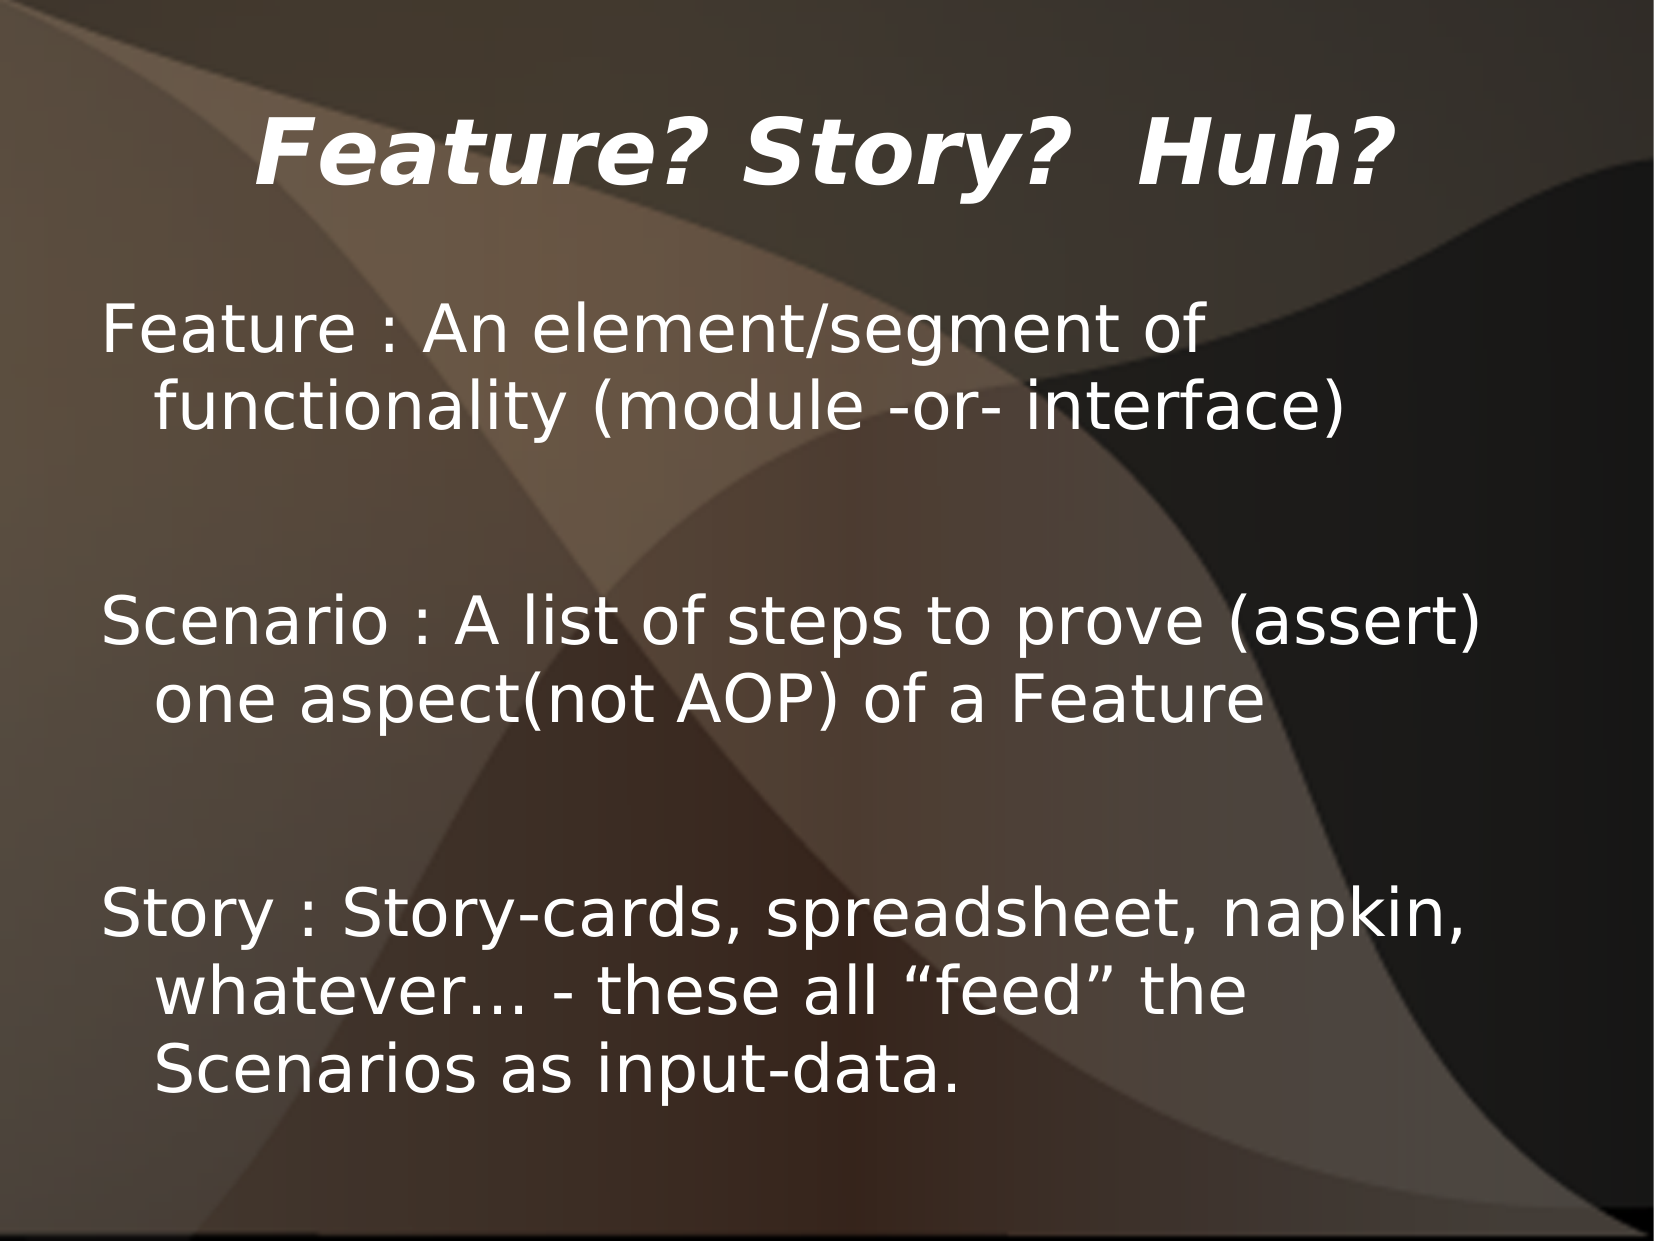

# Feature? Story? Huh?
Feature : An element/segment of functionality (module -or- interface)
Scenario : A list of steps to prove (assert) one aspect(not AOP) of a Feature
Story : Story-cards, spreadsheet, napkin, whatever... - these all “feed” the Scenarios as input-data.